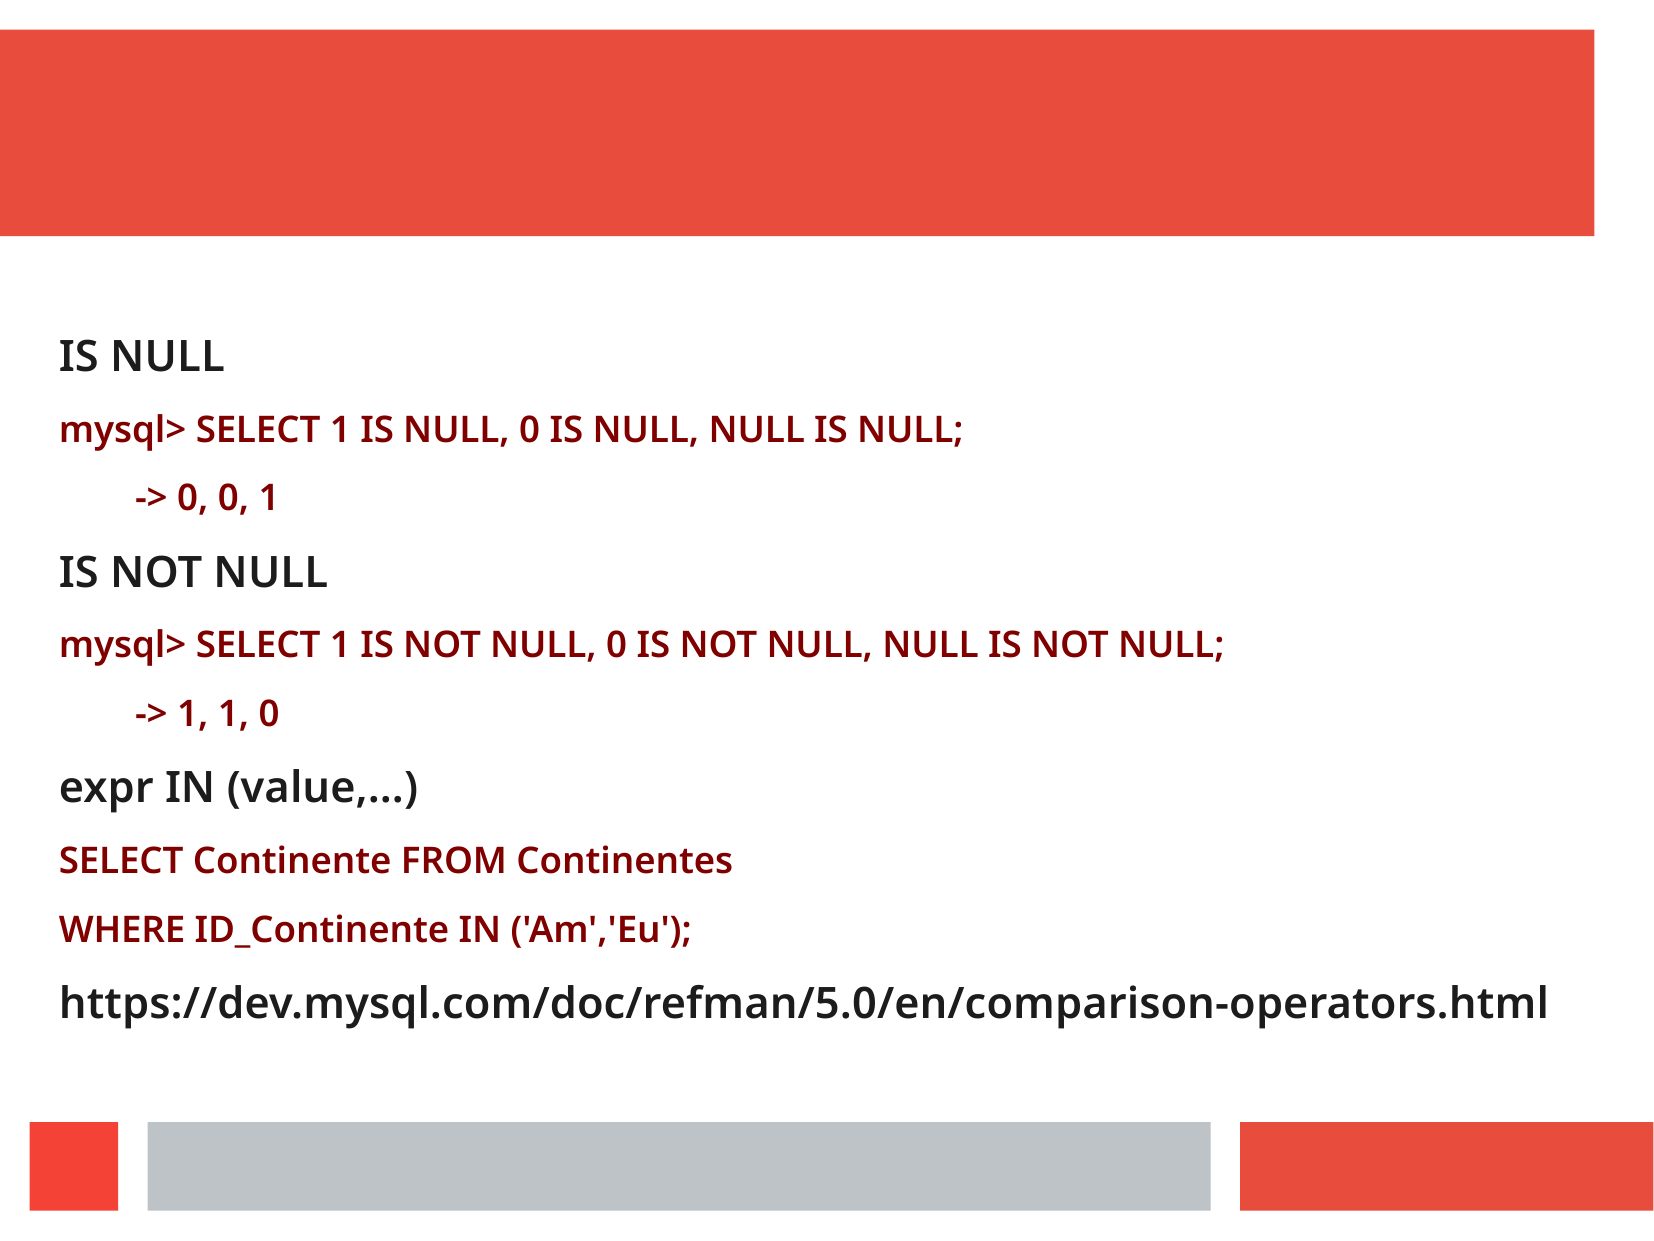

#
IS NULL
mysql> SELECT 1 IS NULL, 0 IS NULL, NULL IS NULL;
 -> 0, 0, 1
IS NOT NULL
mysql> SELECT 1 IS NOT NULL, 0 IS NOT NULL, NULL IS NOT NULL;
 -> 1, 1, 0
expr IN (value,…)
SELECT Continente FROM Continentes
WHERE ID_Continente IN ('Am','Eu');
https://dev.mysql.com/doc/refman/5.0/en/comparison-operators.html